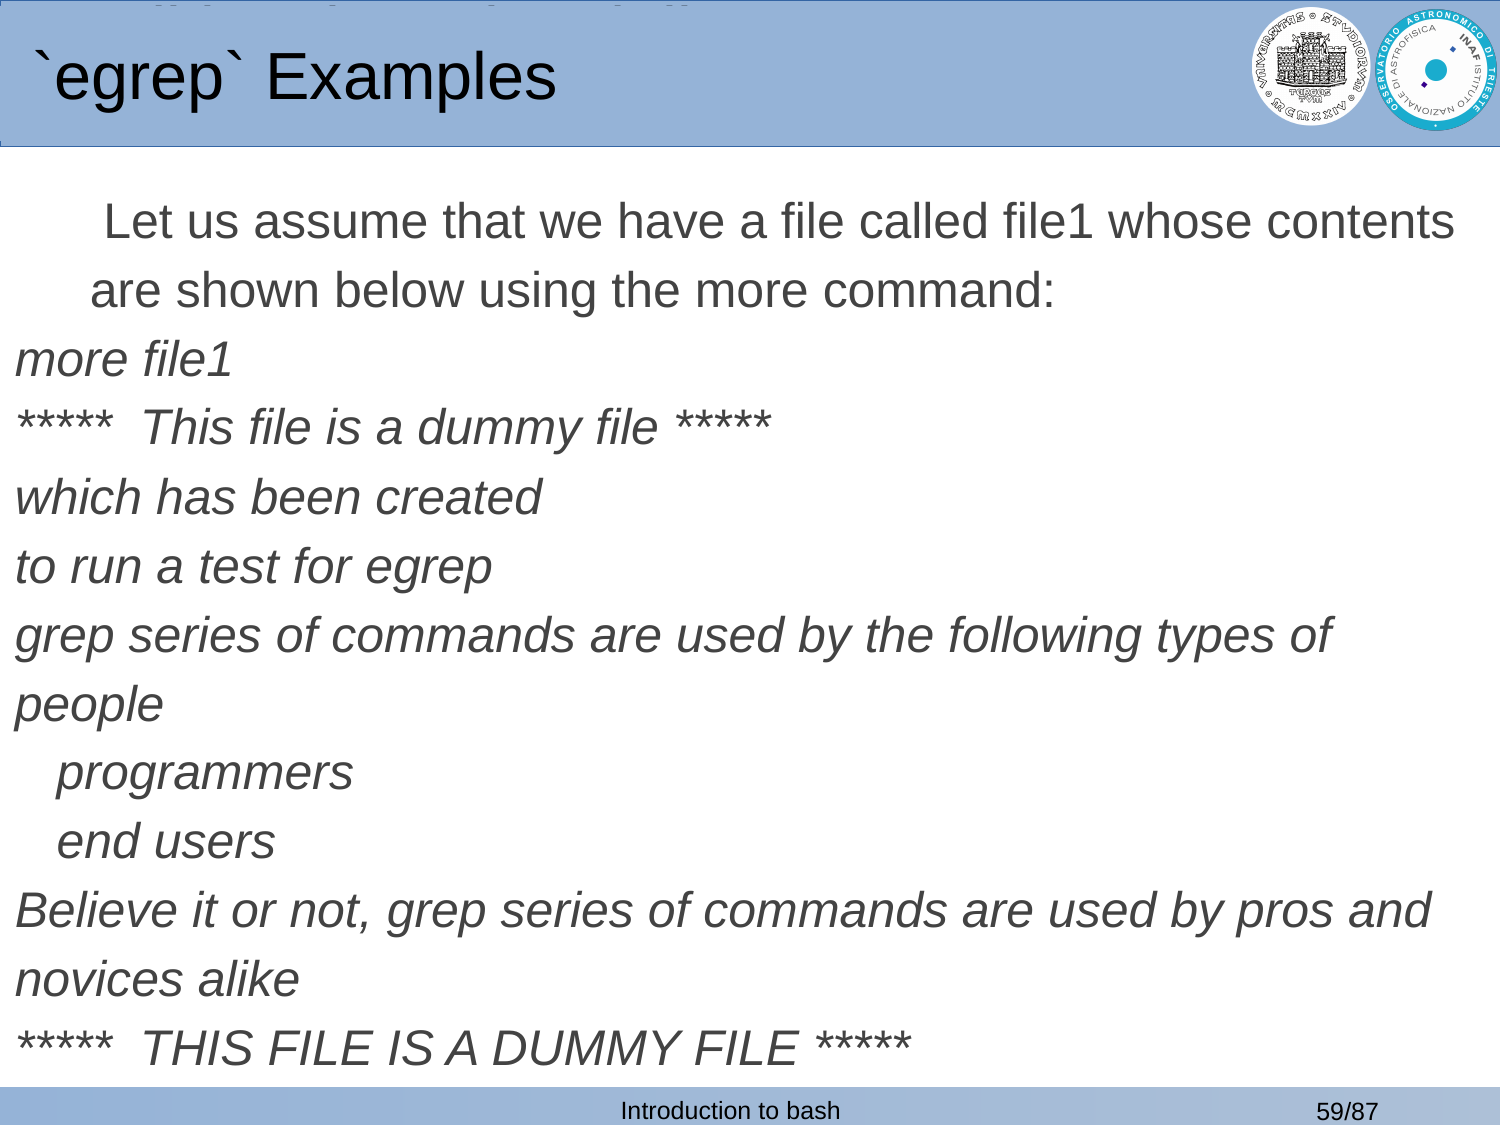

# Traditional service delivery
`egrep` Examples
Let us assume that we have a file called file1 whose contents are shown below using the more command:
more file1
***** This file is a dummy file *****
which has been created
to run a test for egrep
grep series of commands are used by the following types of people
 programmers
 end users
Believe it or not, grep series of commands are used by pros and novices alike
***** THIS FILE IS A DUMMY FILE *****